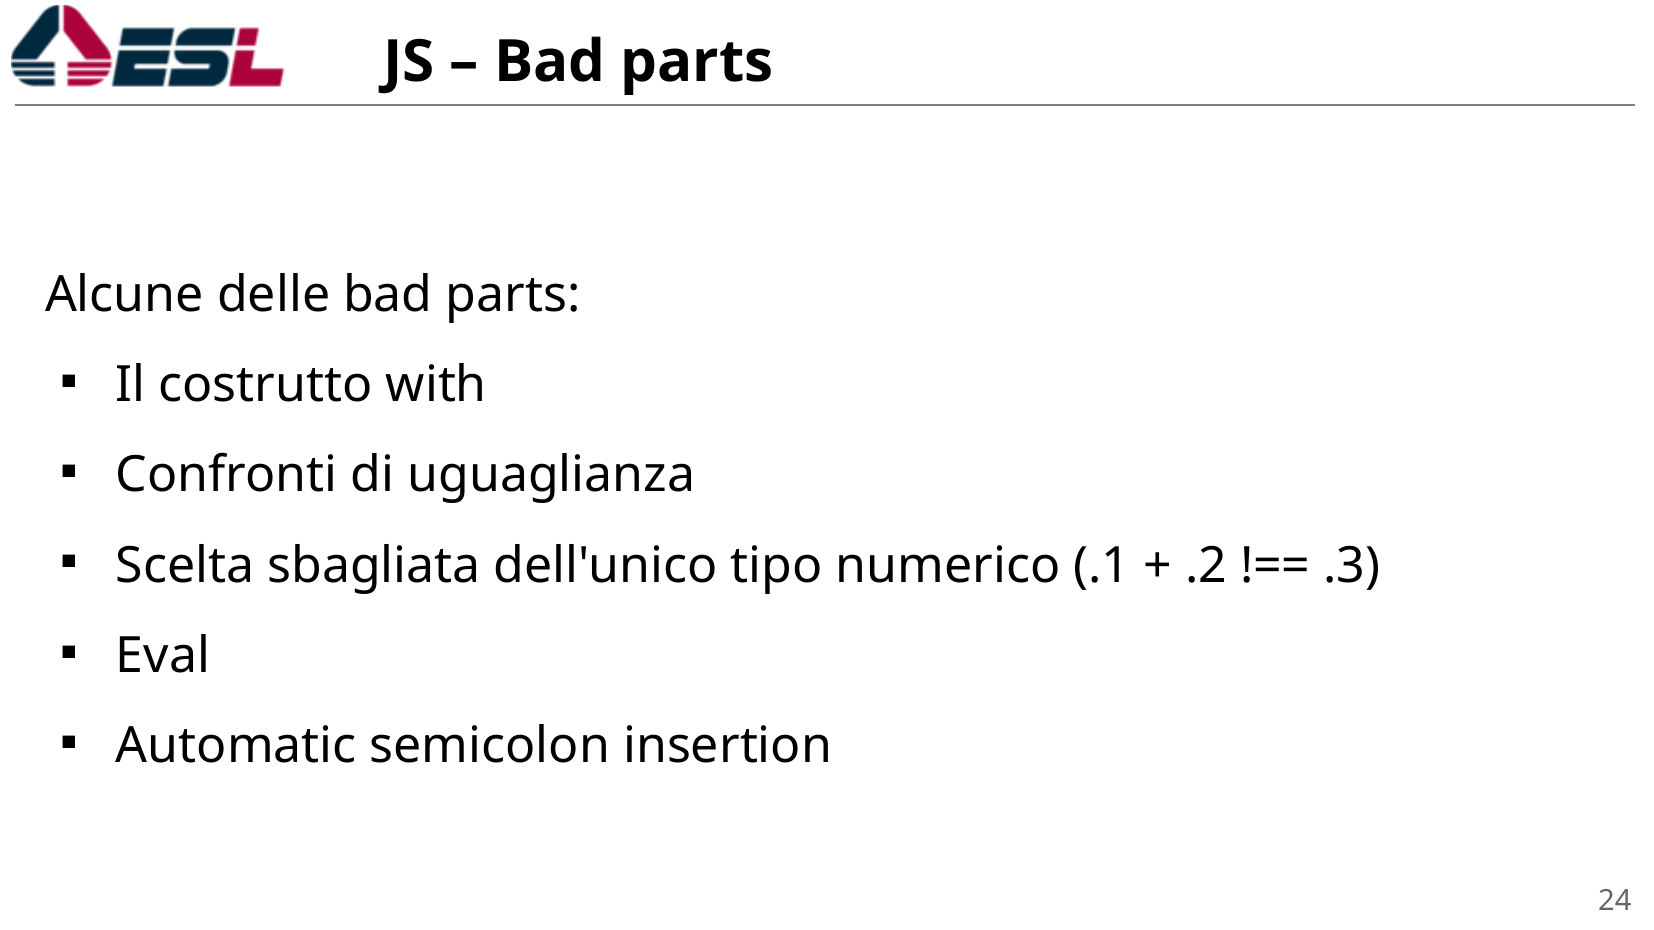

# JS – Bad parts
Alcune delle bad parts:
Il costrutto with
Confronti di uguaglianza
Scelta sbagliata dell'unico tipo numerico (.1 + .2 !== .3)
Eval
Automatic semicolon insertion